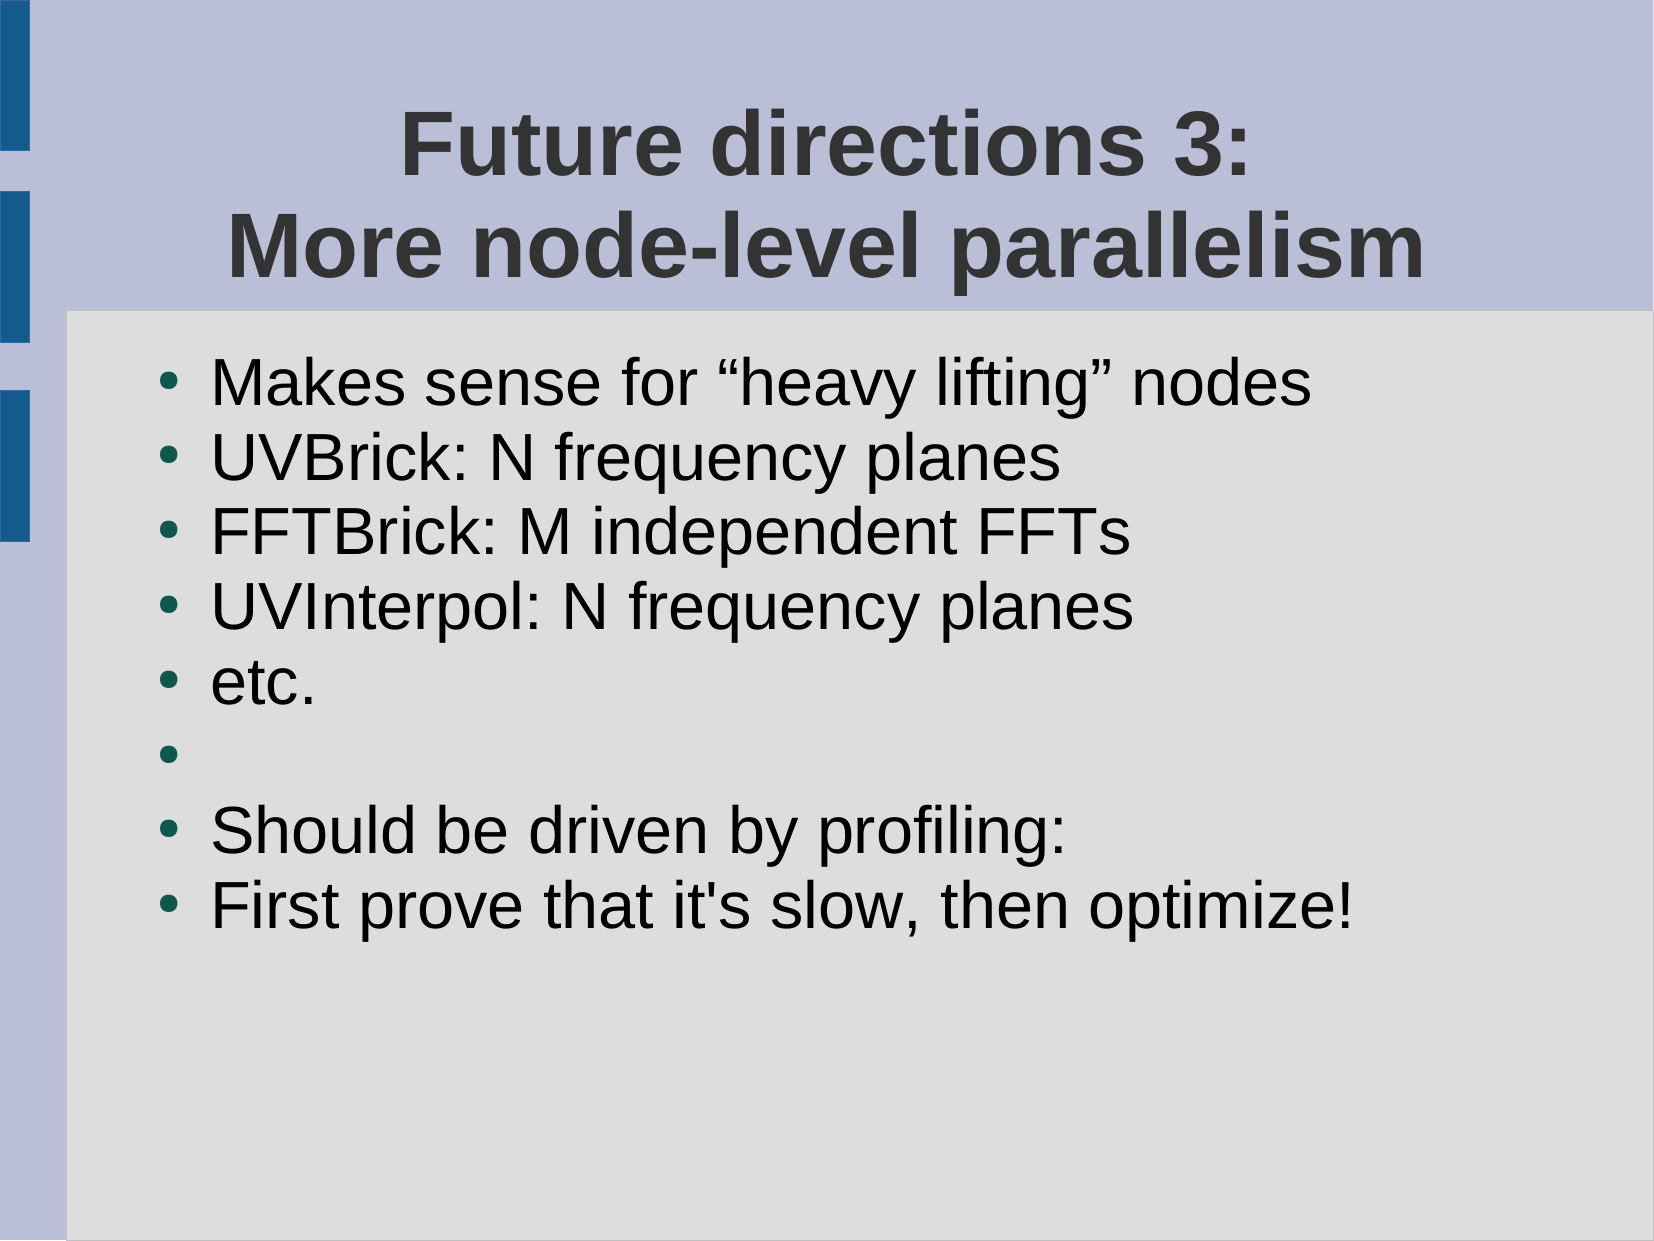

# Future directions 3: More node-level parallelism
Makes sense for “heavy lifting” nodes
UVBrick: N frequency planes
FFTBrick: M independent FFTs
UVInterpol: N frequency planes
etc.
Should be driven by profiling:
First prove that it's slow, then optimize!